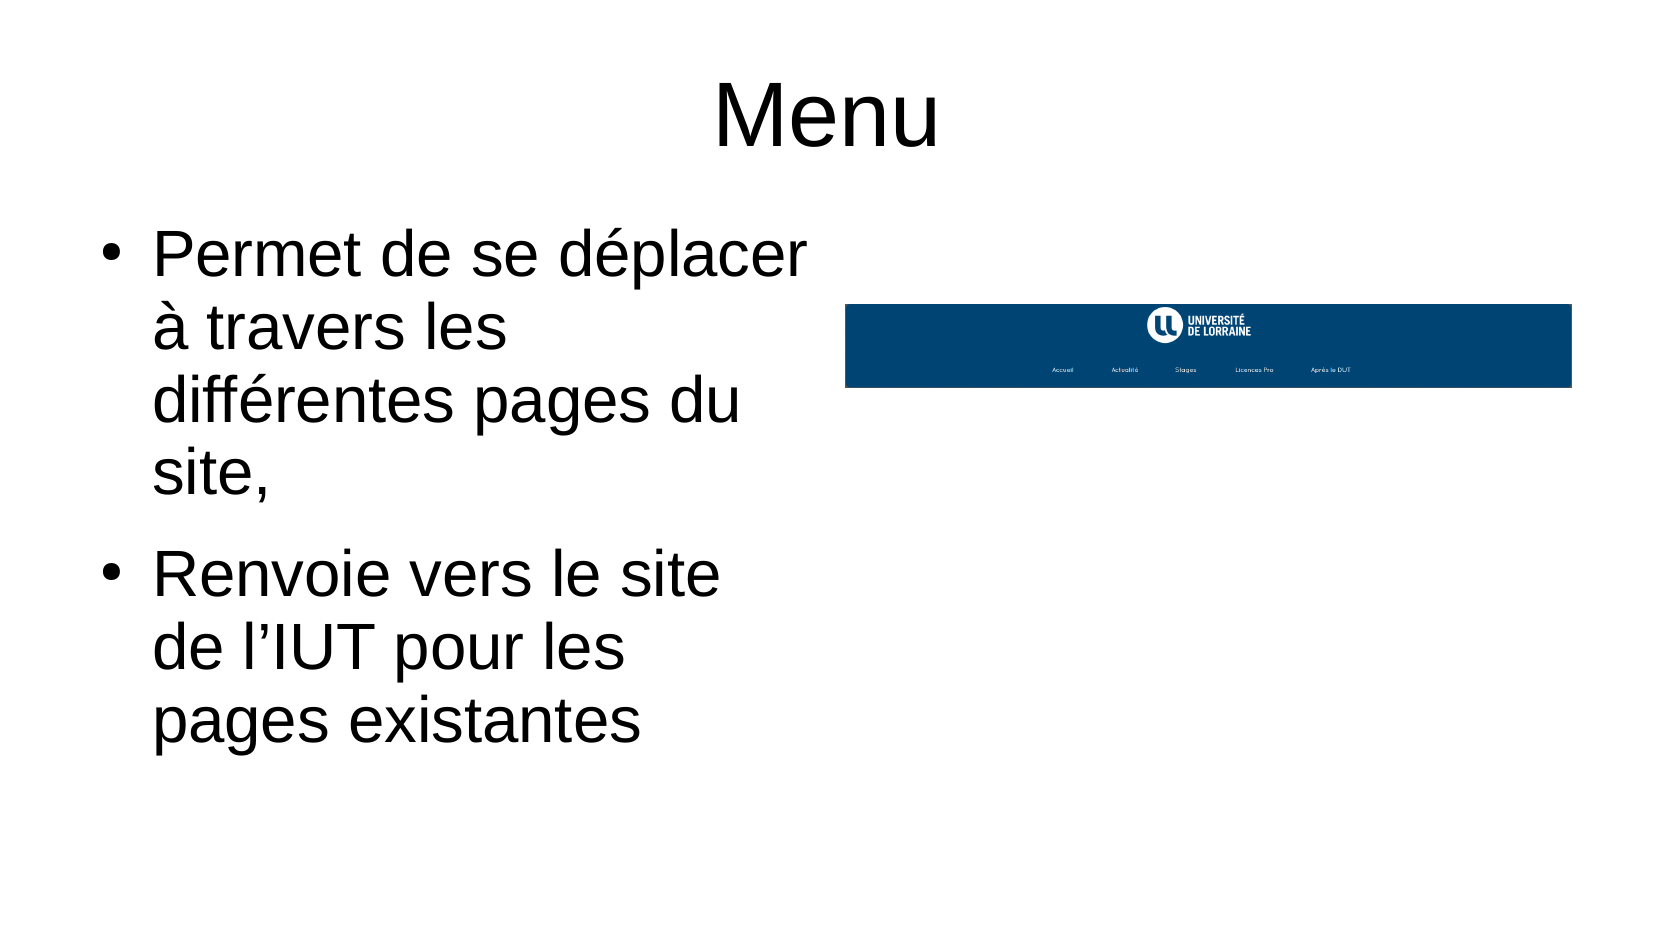

# Menu
Permet de se déplacer à travers les différentes pages du site,
Renvoie vers le site de l’IUT pour les pages existantes